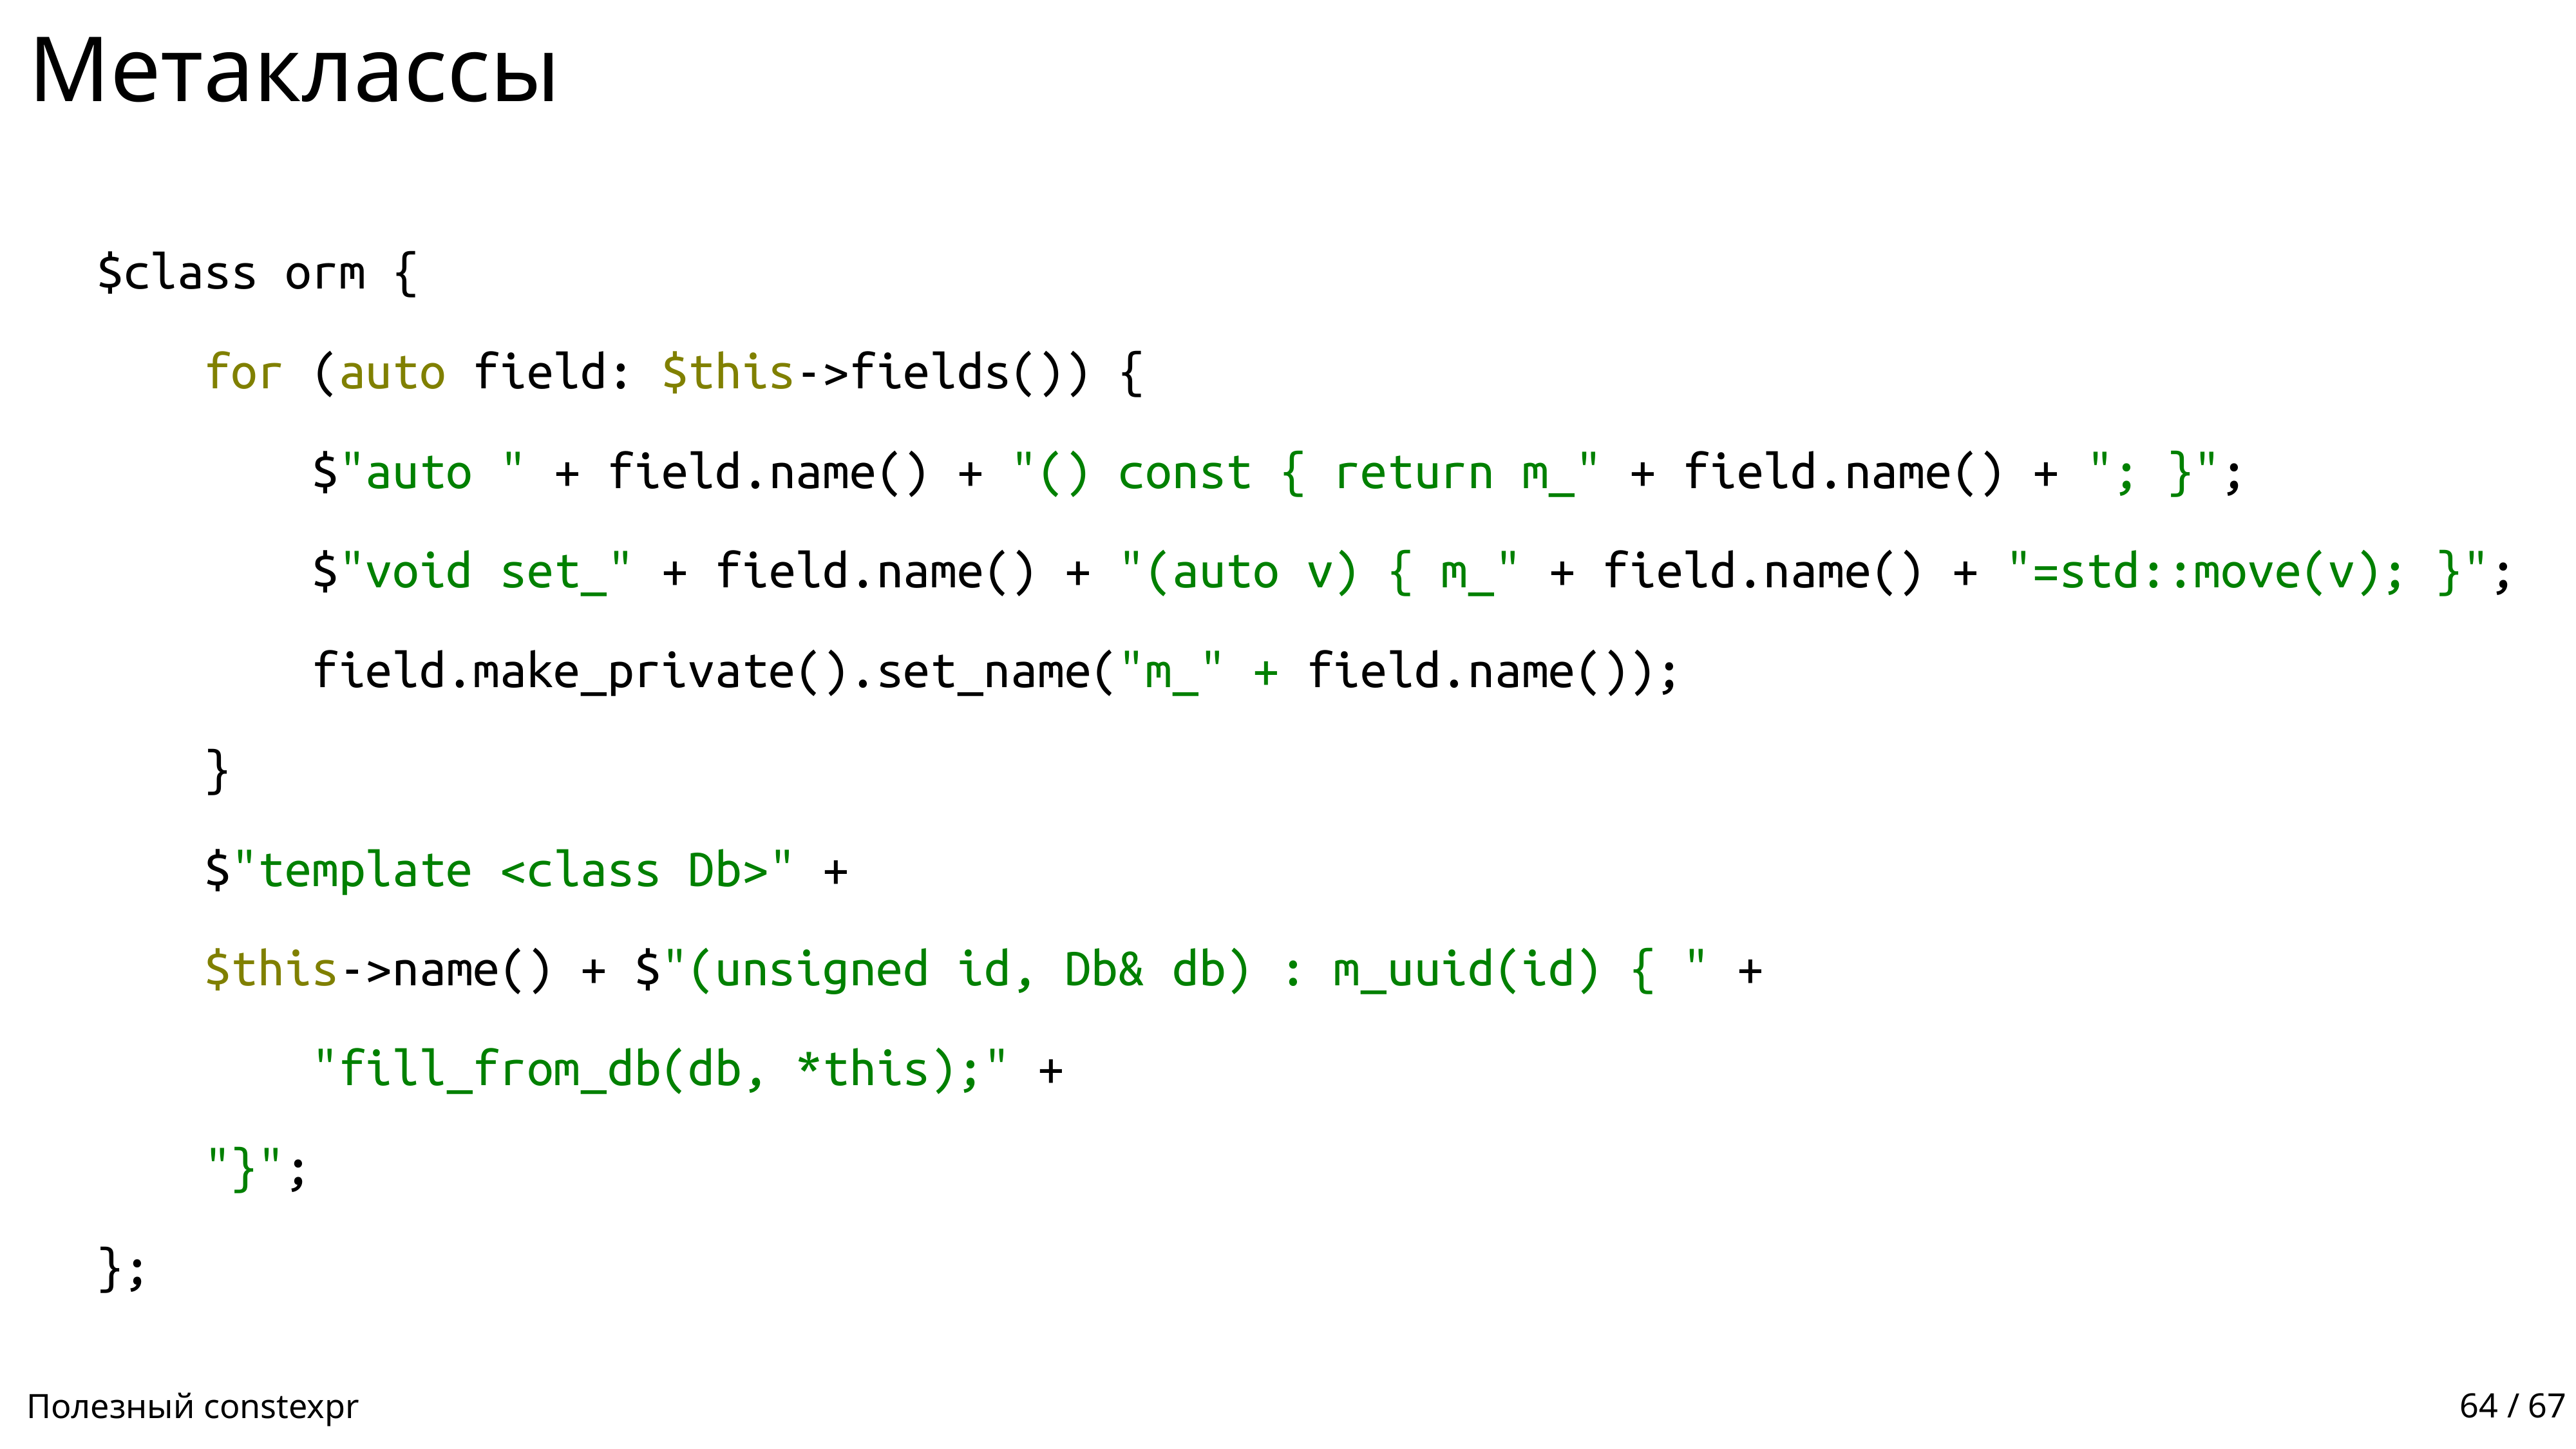

# Метаклассы
$class orm {
 for (auto field: $this->fields()) {
 $"auto " + field.name() + "() const { return m_" + field.name() + "; }";
 $"void set_" + field.name() + "(auto v) { m_" + field.name() + "=std::move(v); }";
 field.make_private().set_name("m_" + field.name());
 }
 $"template <class Db>" +
 $this->name() + $"(unsigned id, Db& db) : m_uuid(id) { " +
 "fill_from_db(db, *this);" +
 "}";
};
Полезный constexpr